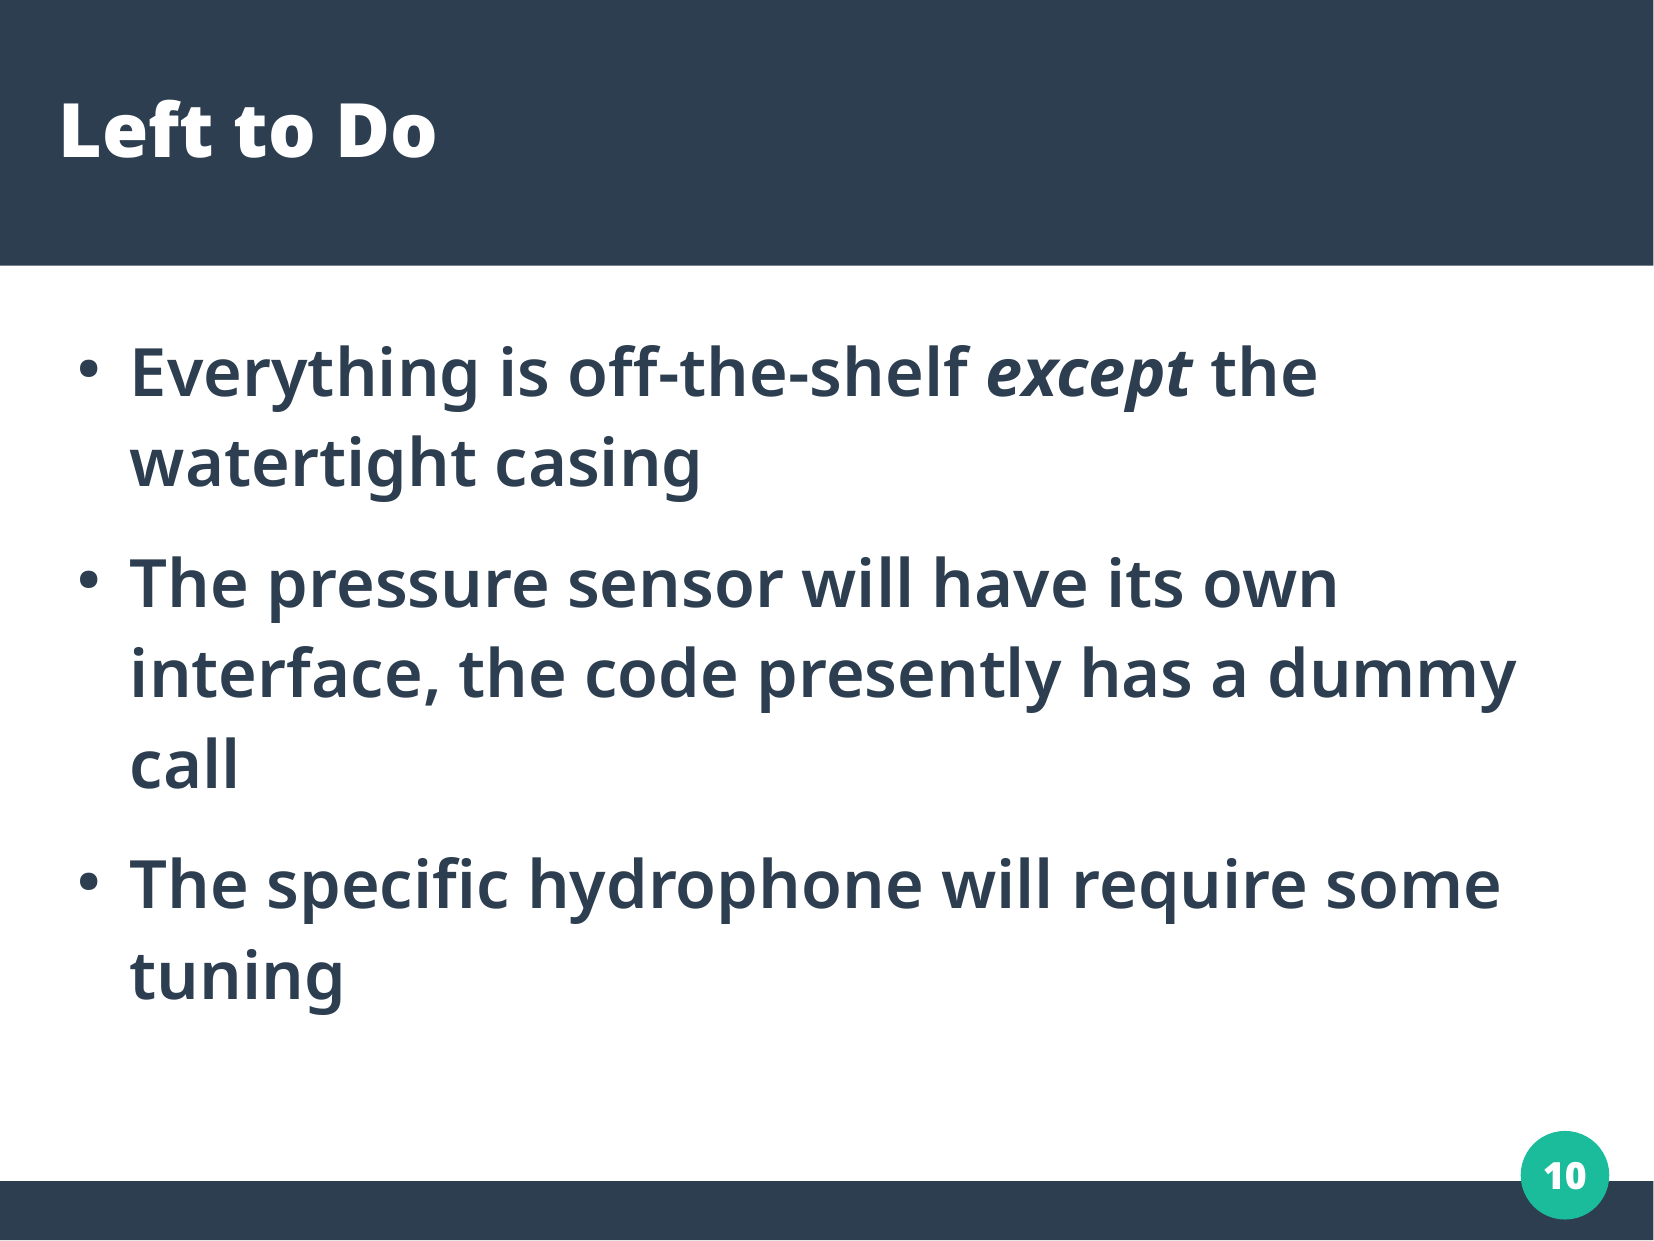

# Left to Do
Everything is off-the-shelf except the watertight casing
The pressure sensor will have its own interface, the code presently has a dummy call
The specific hydrophone will require some tuning
10